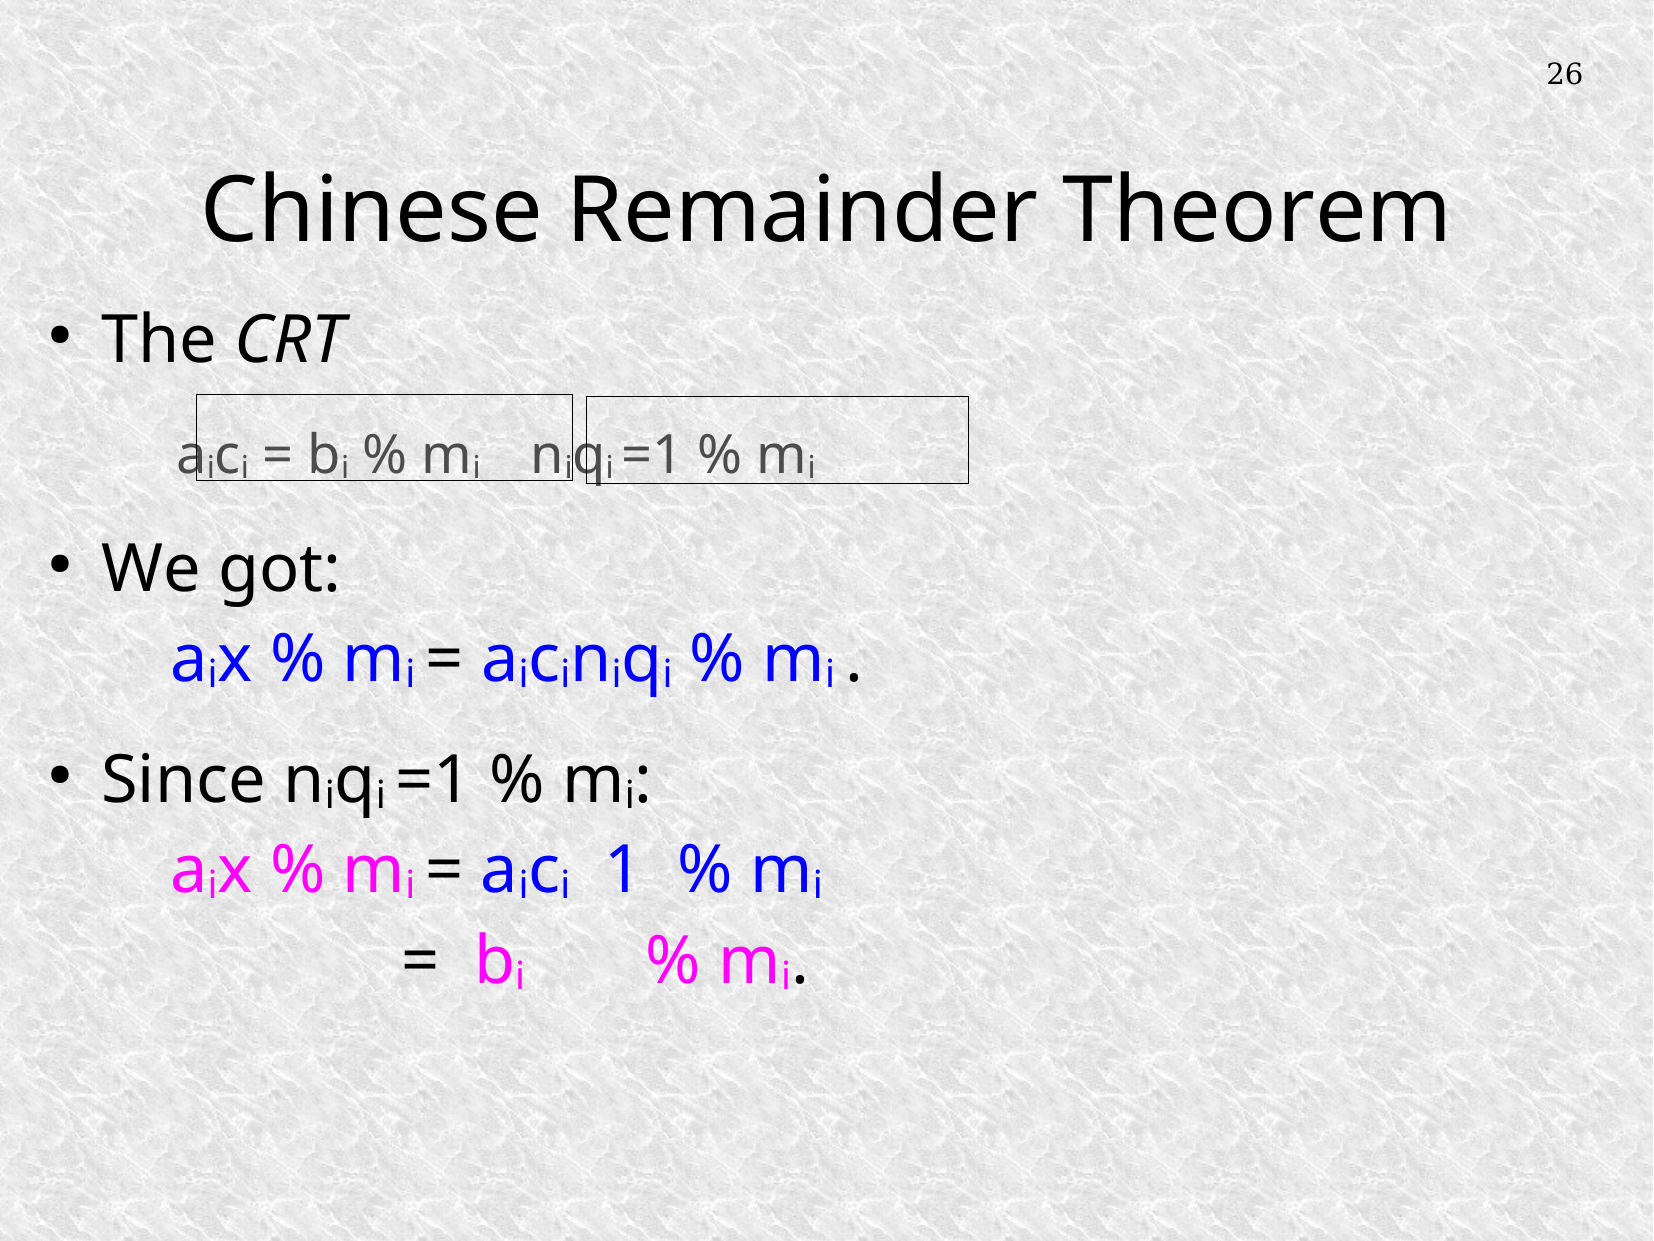

26
# Chinese Remainder Theorem
The CRT
 aici = bi % mi niqi =1 % mi
We got:
 aix % mi = aiciniqi % mi .
Since niqi =1 % mi:
 aix % mi = aici 1 % mi
 = bi % mi.